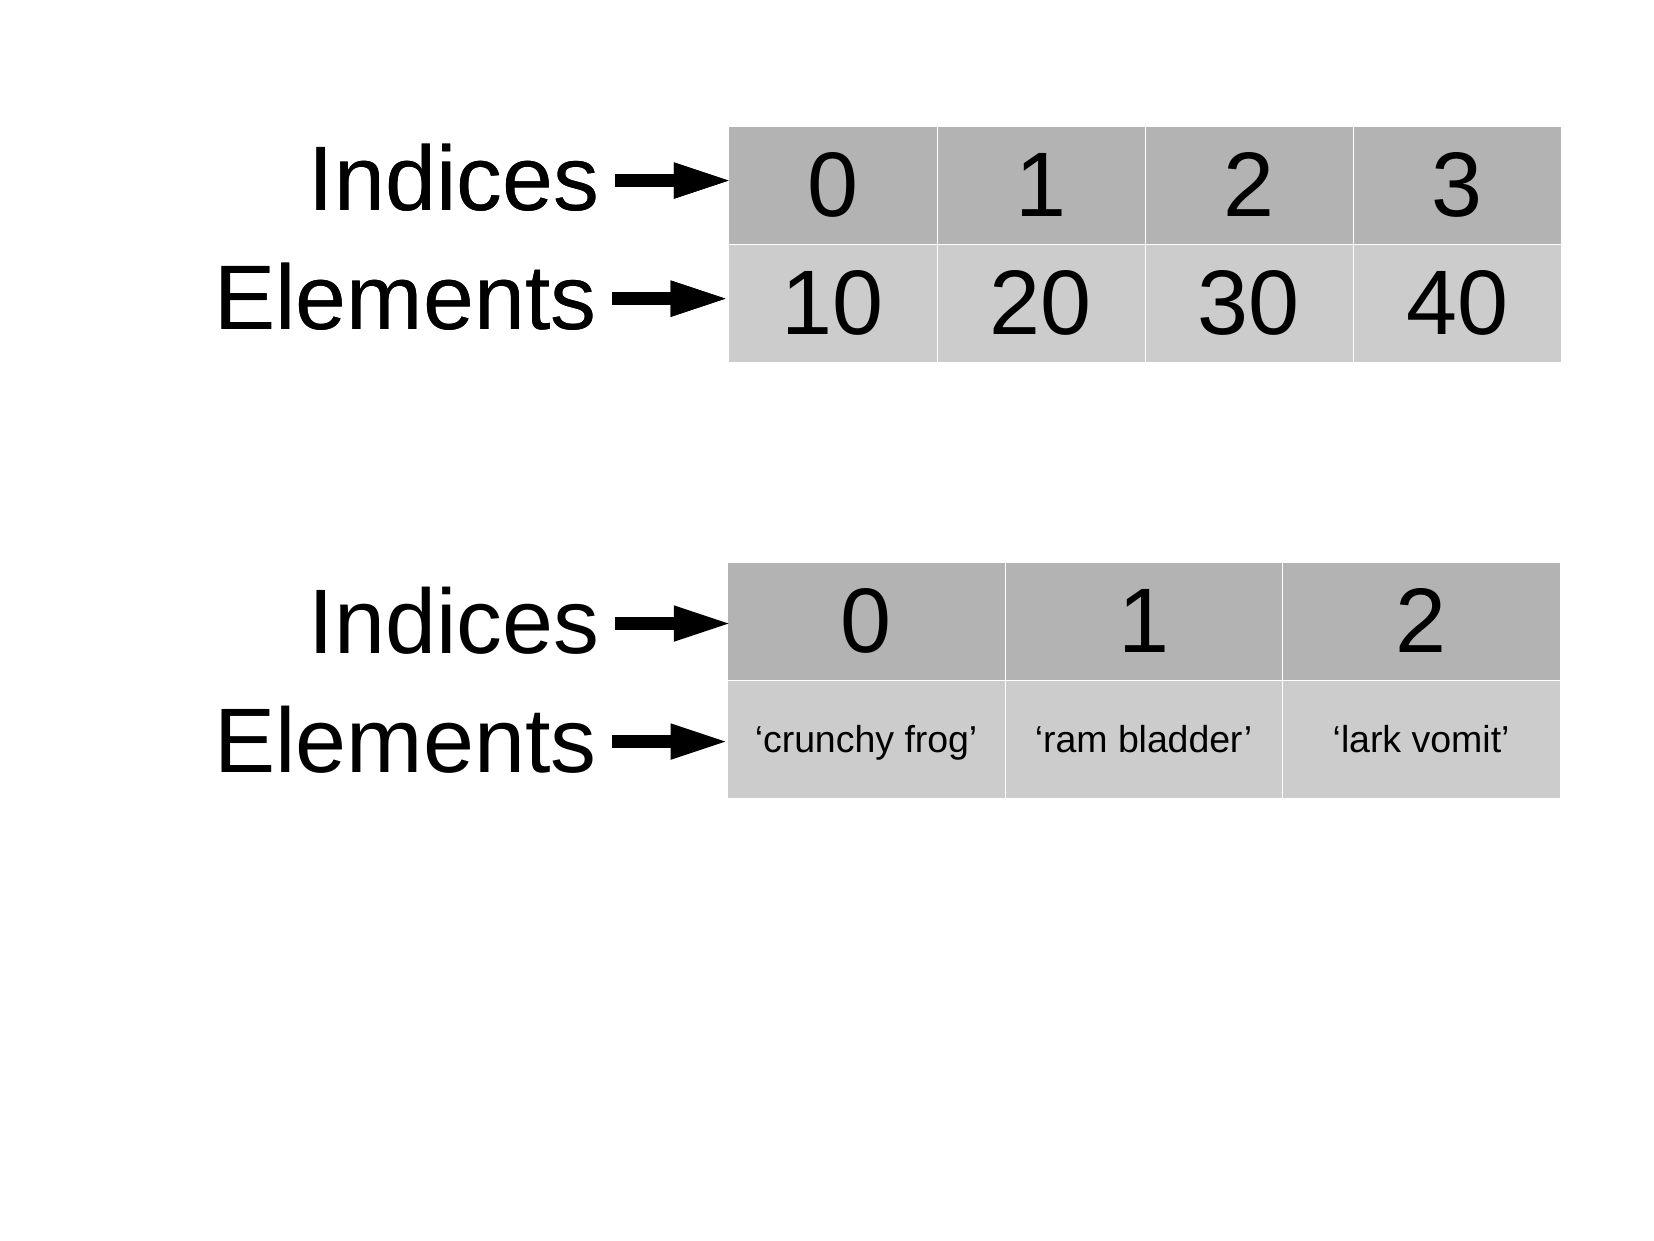

| 0 | 1 | 2 | 3 |
| --- | --- | --- | --- |
| 10 | 20 | 30 | 40 |
Indices
Indices
Elements
Elements
| 0 | 1 | 2 |
| --- | --- | --- |
| ‘crunchy frog’ | ‘ram bladder’ | ‘lark vomit’ |
Indices
Elements